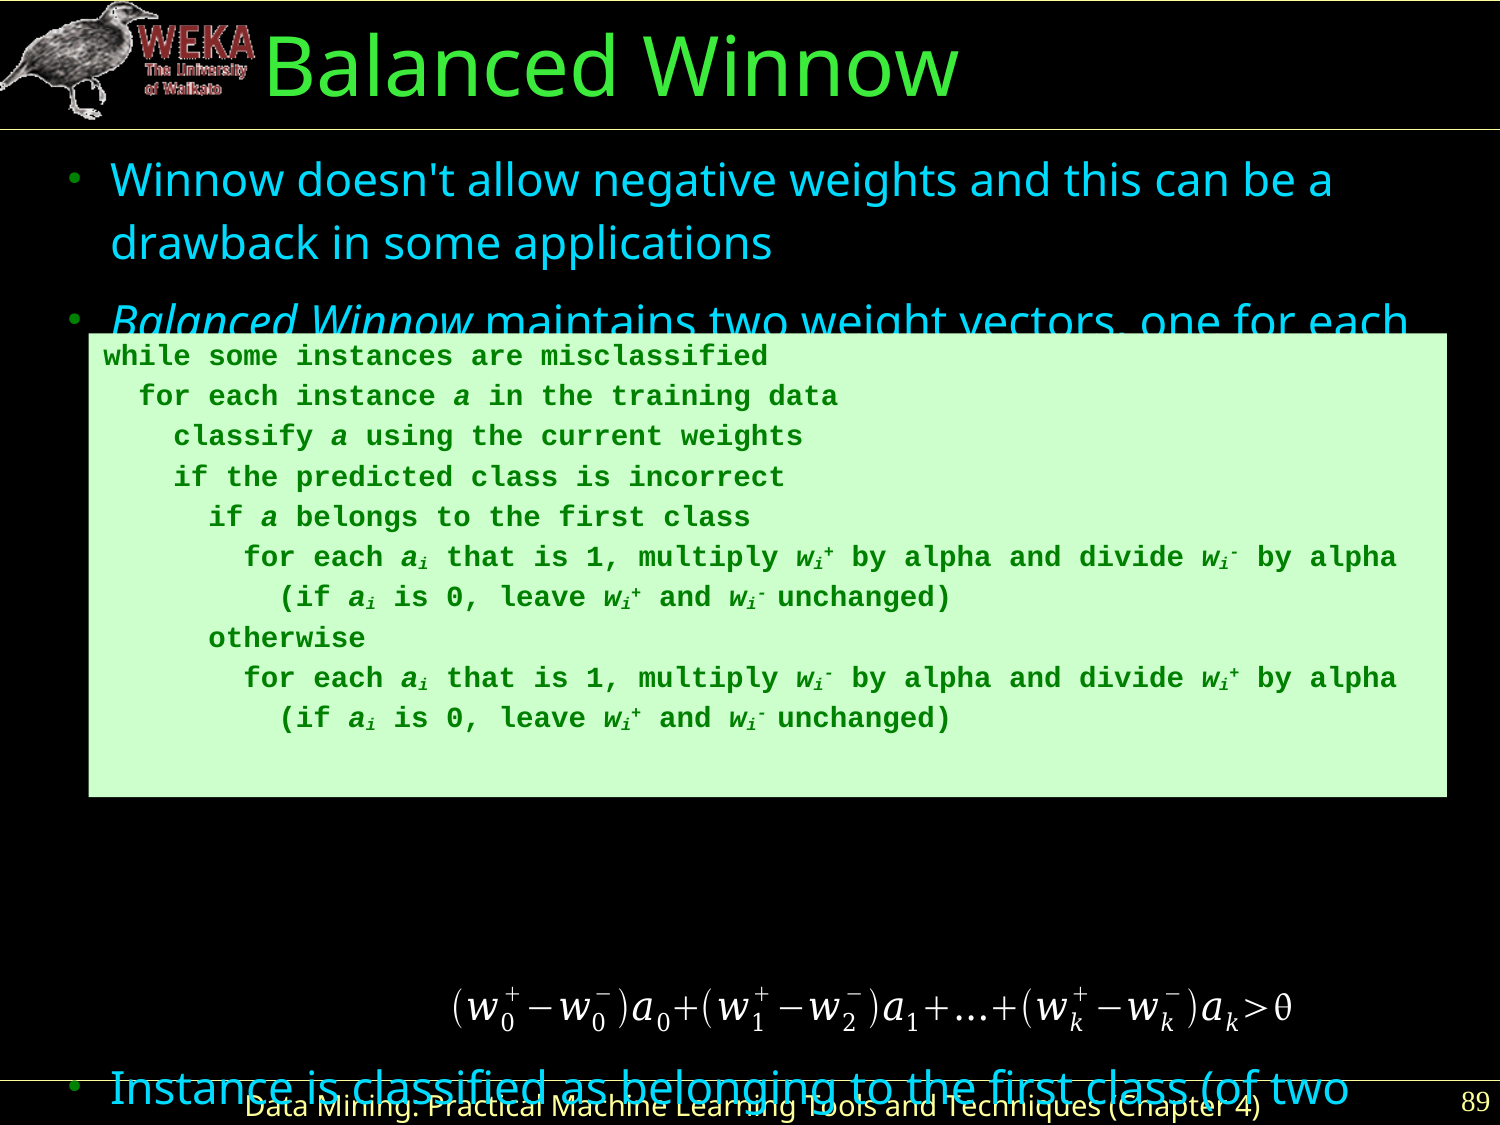

# Balanced Winnow
Winnow doesn't allow negative weights and this can be a drawback in some applications
Balanced Winnow maintains two weight vectors, one for each class:
Instance is classified as belonging to the first class (of two classes) if:
while some instances are misclassified
 for each instance a in the training data
 classify a using the current weights
 if the predicted class is incorrect
 if a belongs to the first class
 for each ai that is 1, multiply wi+ by alpha and divide wi- by alpha
 (if ai is 0, leave wi+ and wi- unchanged)
 otherwise
 for each ai that is 1, multiply wi- by alpha and divide wi+ by alpha
 (if ai is 0, leave wi+ and wi- unchanged)
Data Mining: Practical Machine Learning Tools and Techniques (Chapter 4)
89